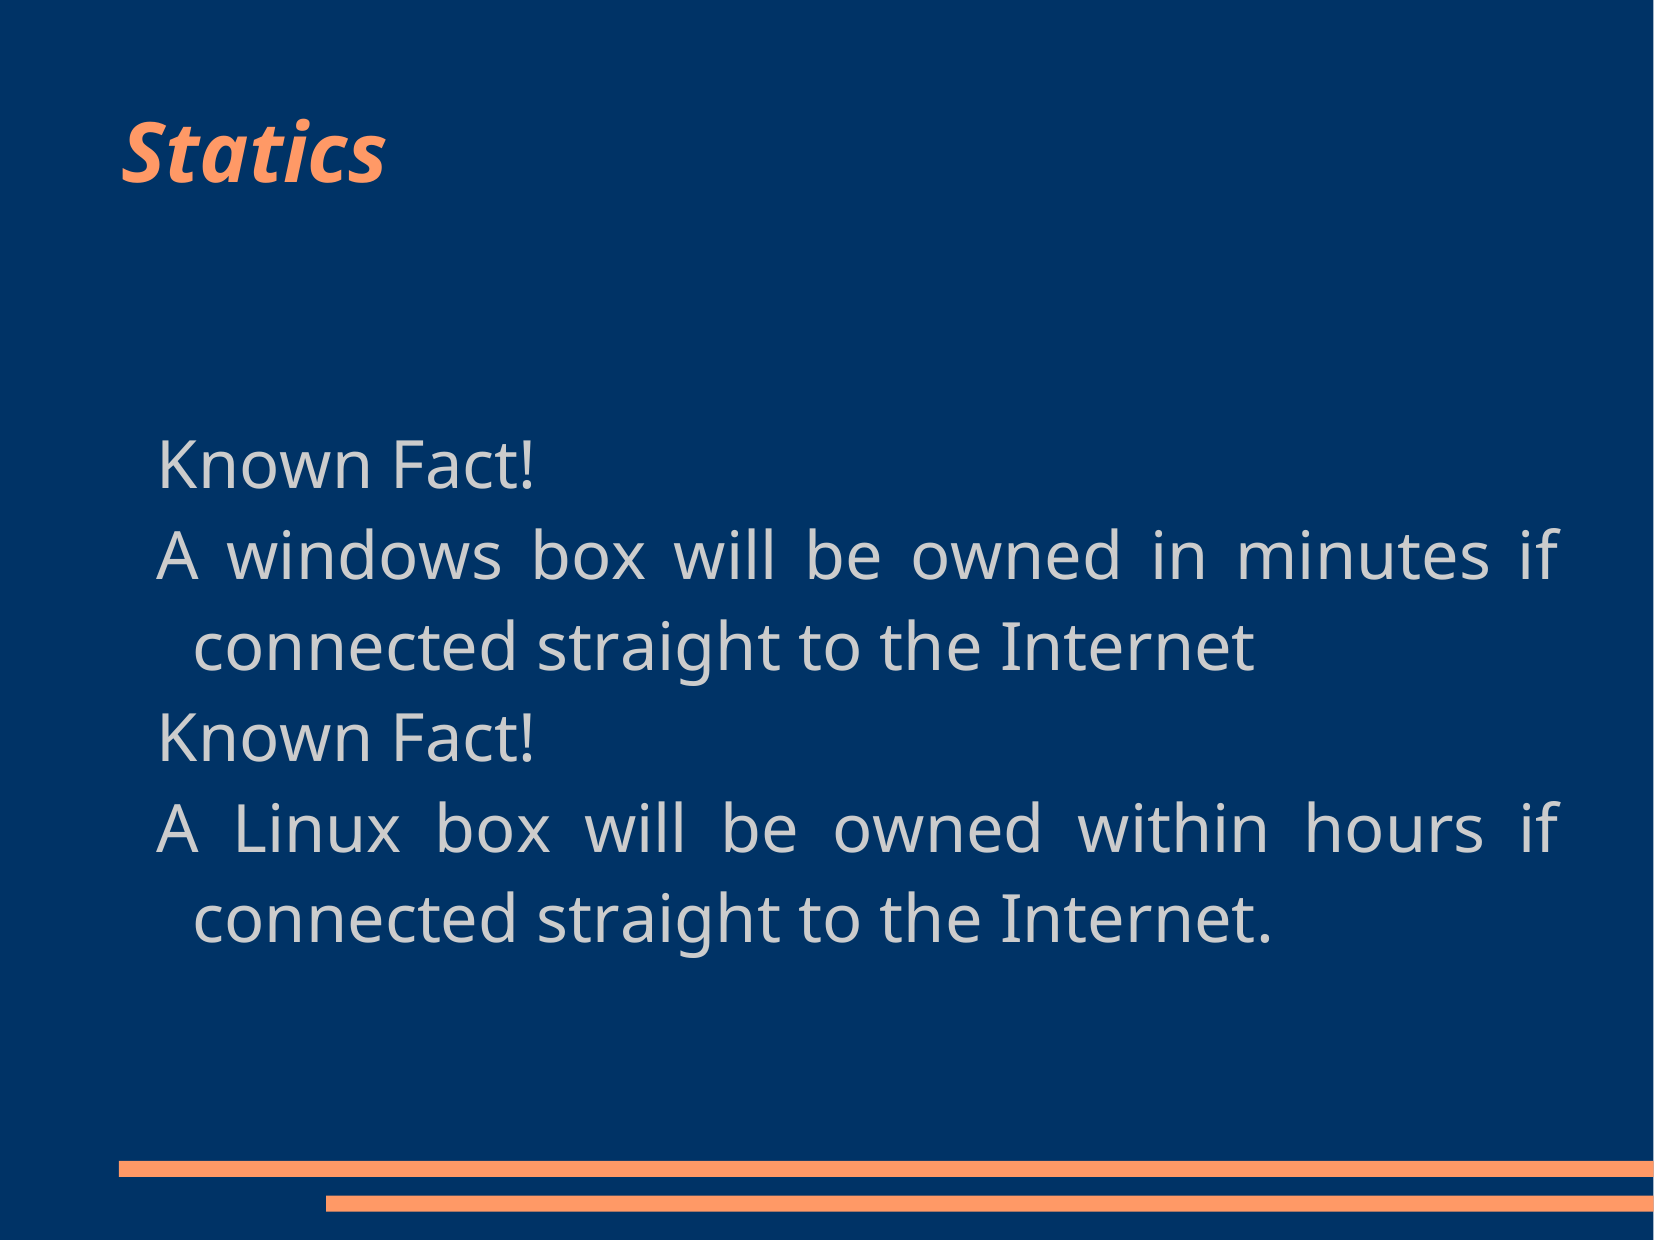

# Statics
Known Fact!
A windows box will be owned in minutes if connected straight to the Internet
Known Fact!
A Linux box will be owned within hours if connected straight to the Internet.